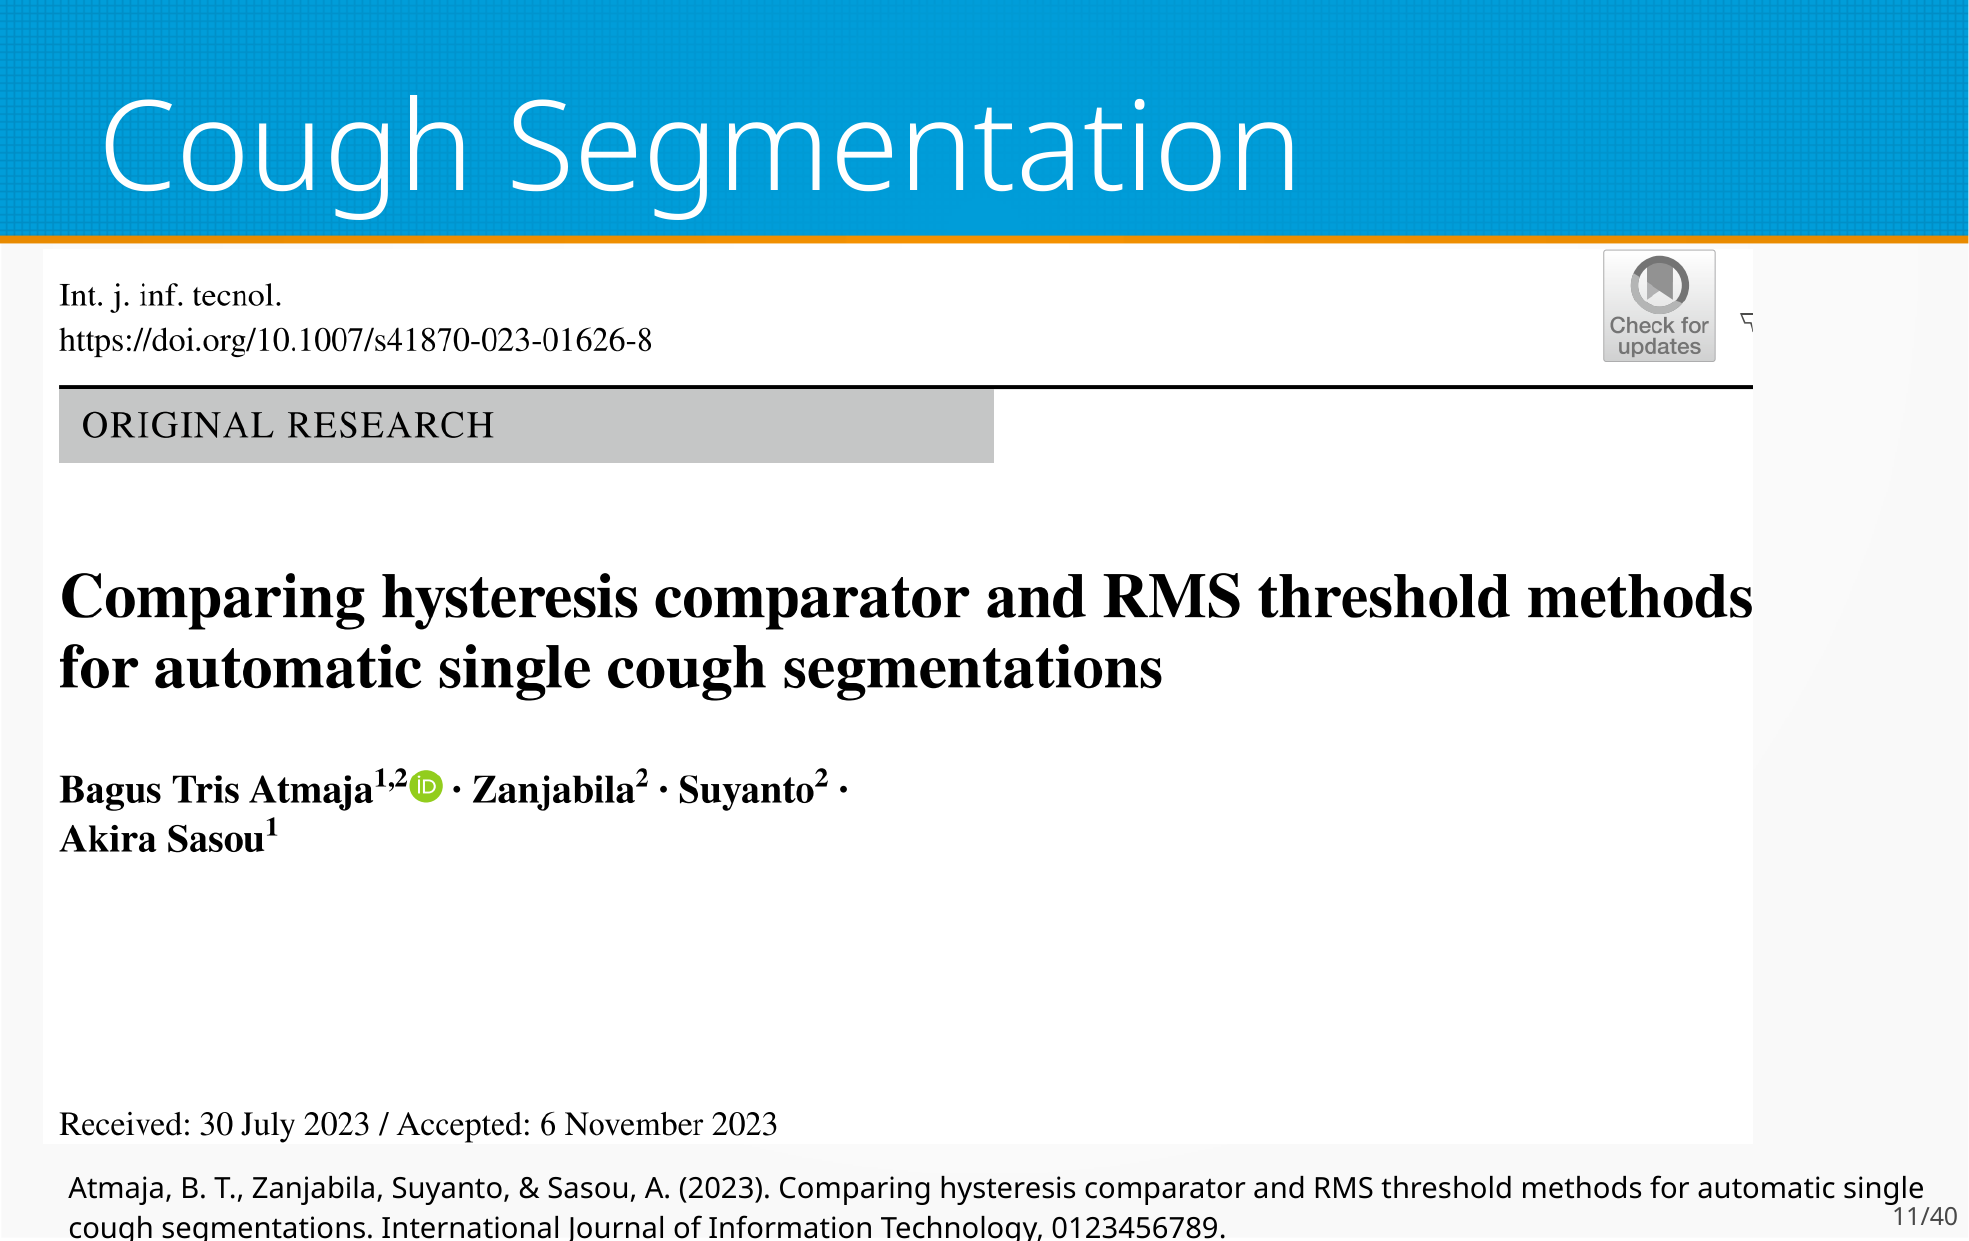

# Cough Segmentation
11
Atmaja, B. T., Zanjabila, Suyanto, & Sasou, A. (2023). Comparing hysteresis comparator and RMS threshold methods for automatic single cough segmentations. International Journal of Information Technology, 0123456789.